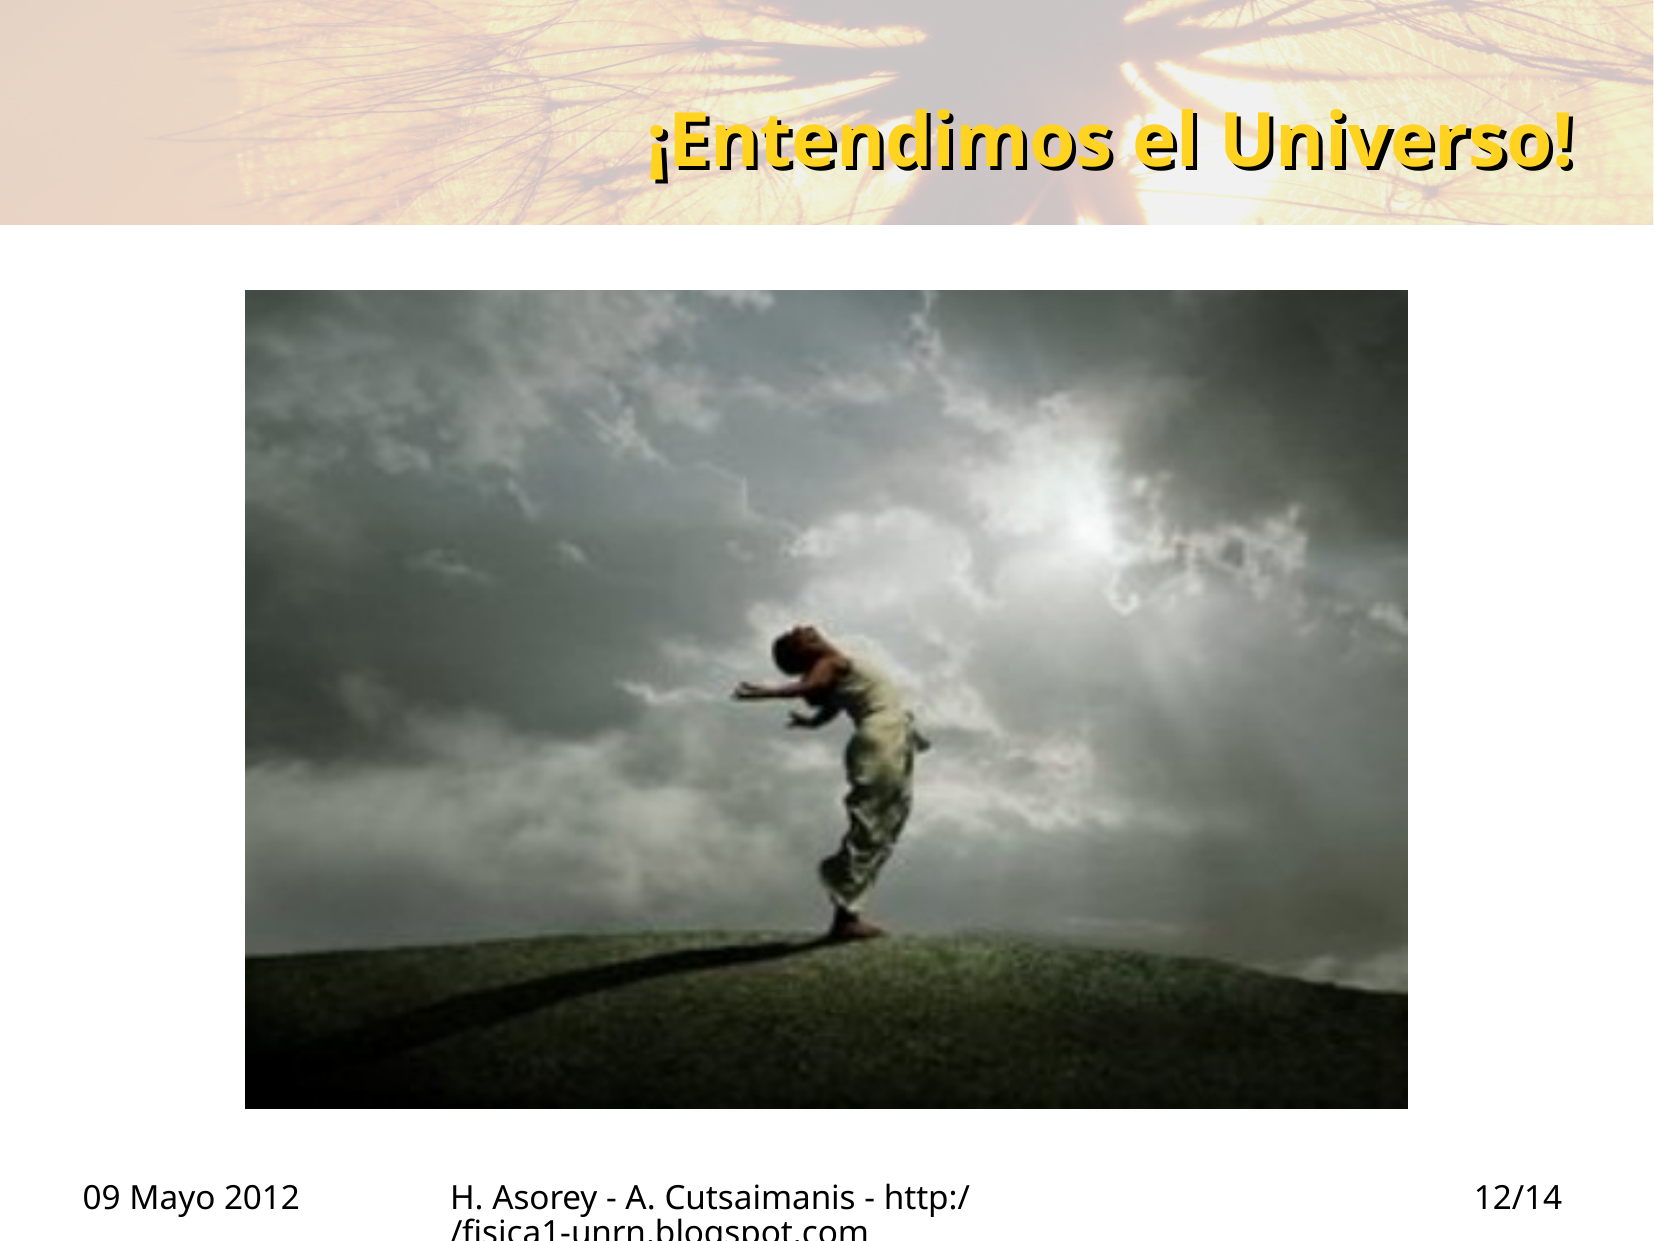

# ¡Entendimos el Universo!
09 Mayo 2012
H. Asorey - A. Cutsaimanis - http://fisica1-unrn.blogspot.com
12